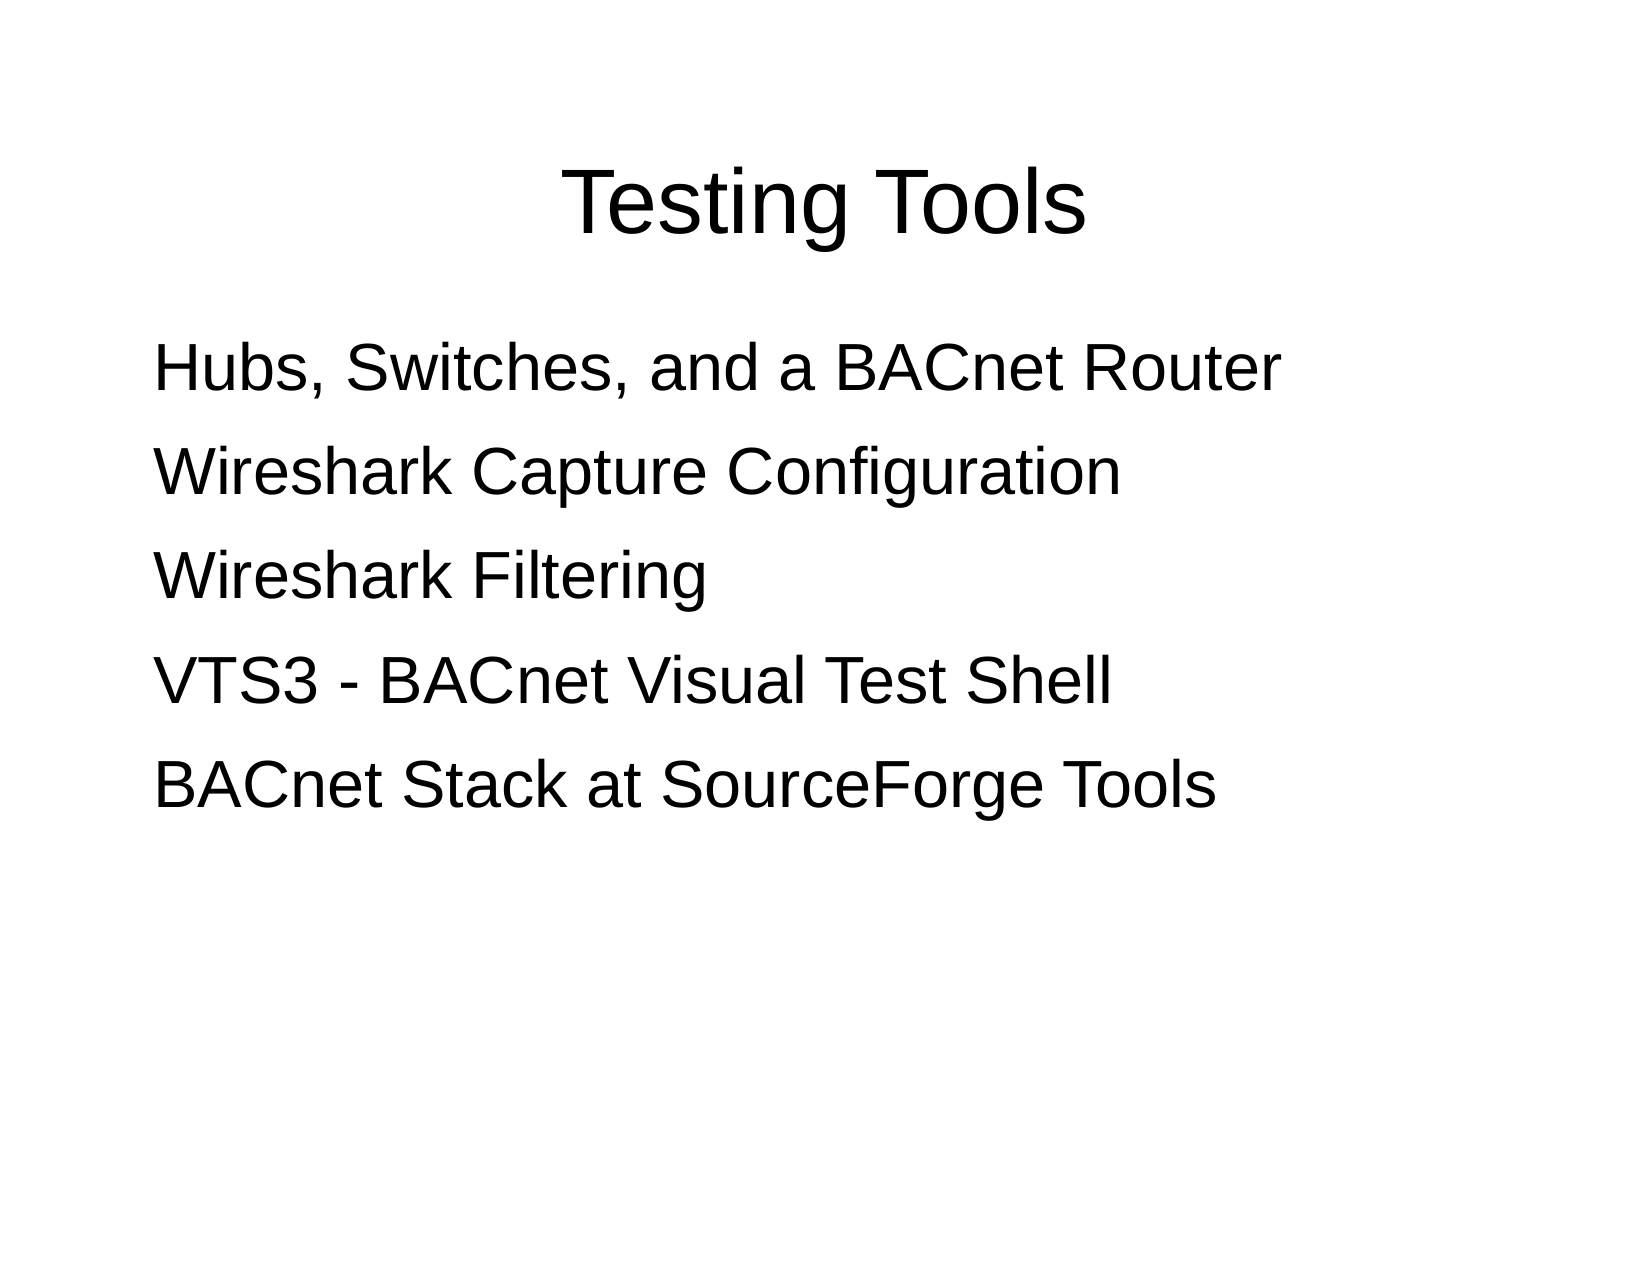

# Testing Tools
Hubs, Switches, and a BACnet Router
Wireshark Capture Configuration
Wireshark Filtering
VTS3 - BACnet Visual Test Shell
BACnet Stack at SourceForge Tools